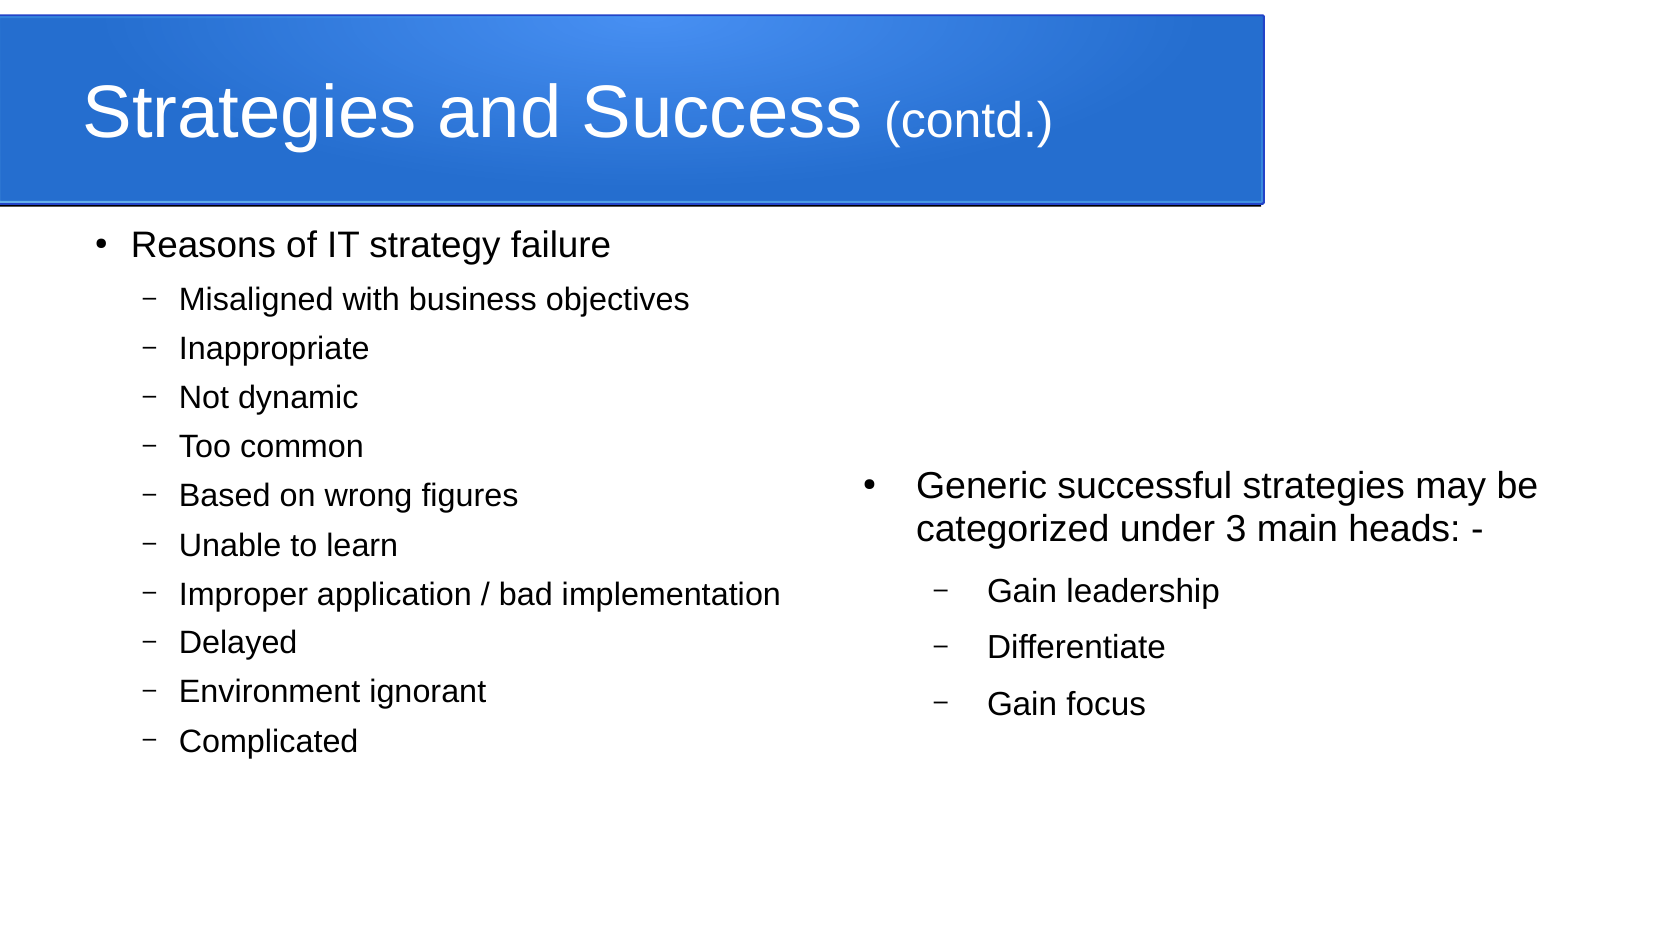

# Strategies and Success (contd.)
Reasons of IT strategy failure
Misaligned with business objectives
Inappropriate
Not dynamic
Too common
Based on wrong figures
Unable to learn
Improper application / bad implementation
Delayed
Environment ignorant
Complicated
Generic successful strategies may be categorized under 3 main heads: -
Gain leadership
Differentiate
Gain focus